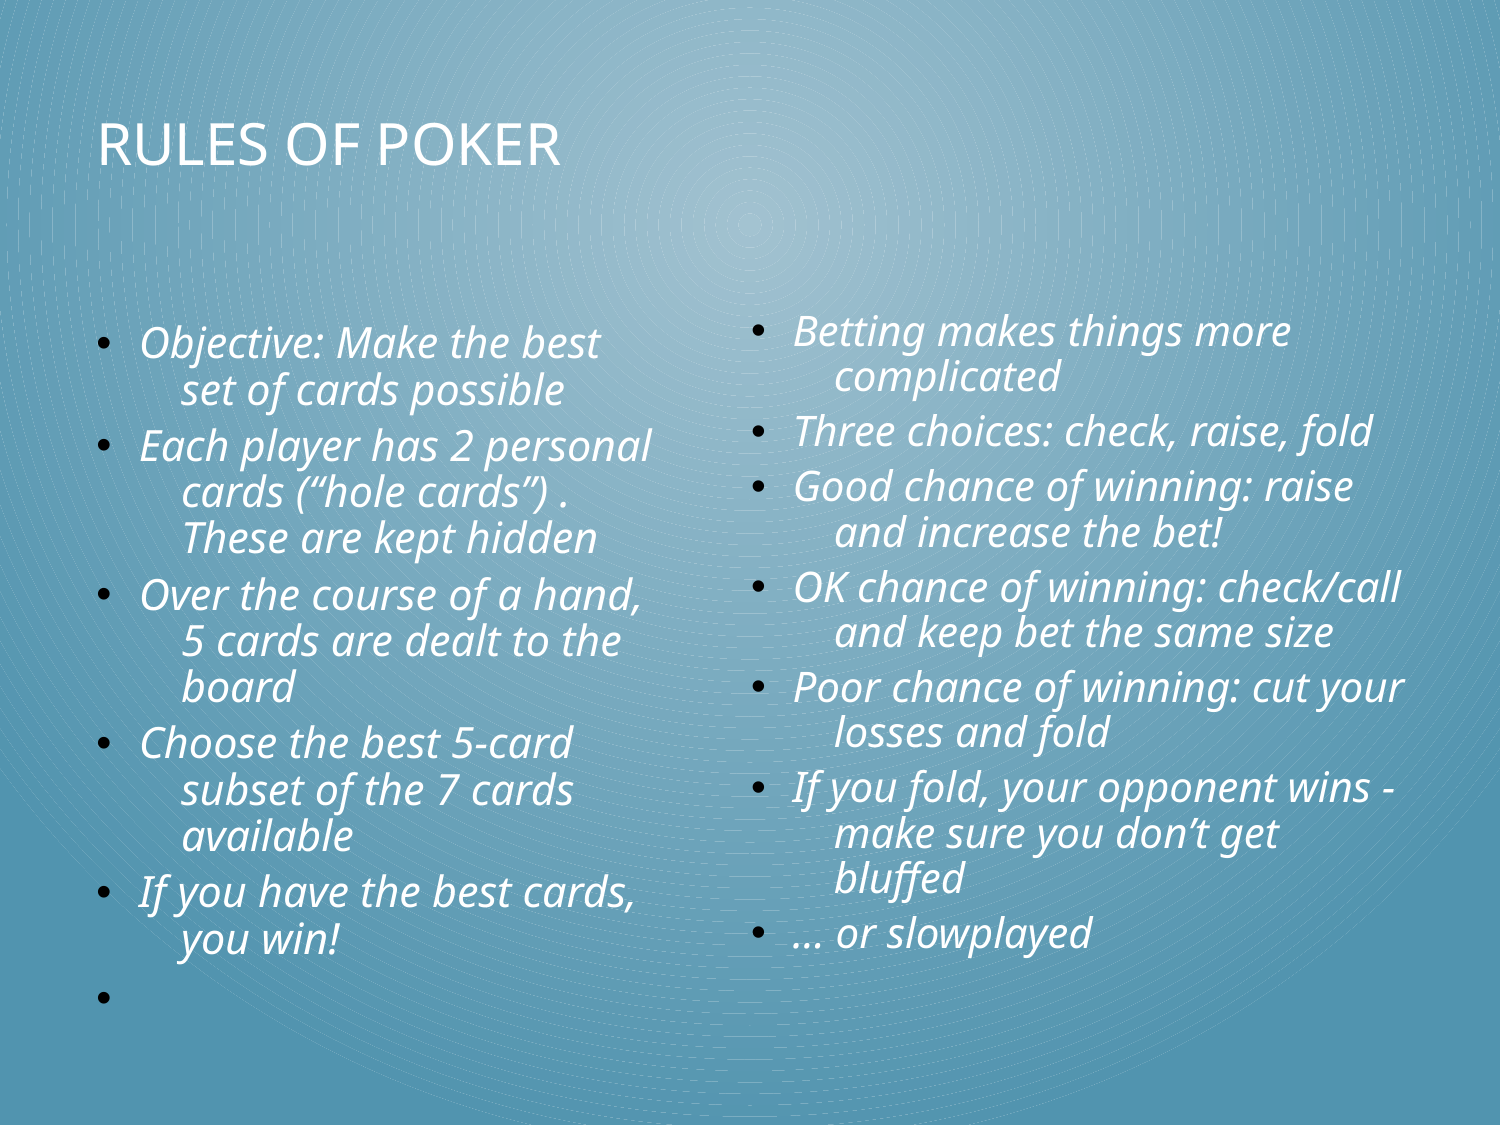

# Rules of Poker
Betting makes things more complicated
Three choices: check, raise, fold
Good chance of winning: raise and increase the bet!
OK chance of winning: check/call and keep bet the same size
Poor chance of winning: cut your losses and fold
If you fold, your opponent wins - make sure you don’t get bluffed
… or slowplayed
Objective: Make the best set of cards possible
Each player has 2 personal cards (“hole cards”) . These are kept hidden
Over the course of a hand, 5 cards are dealt to the board
Choose the best 5-card subset of the 7 cards available
If you have the best cards, you win!